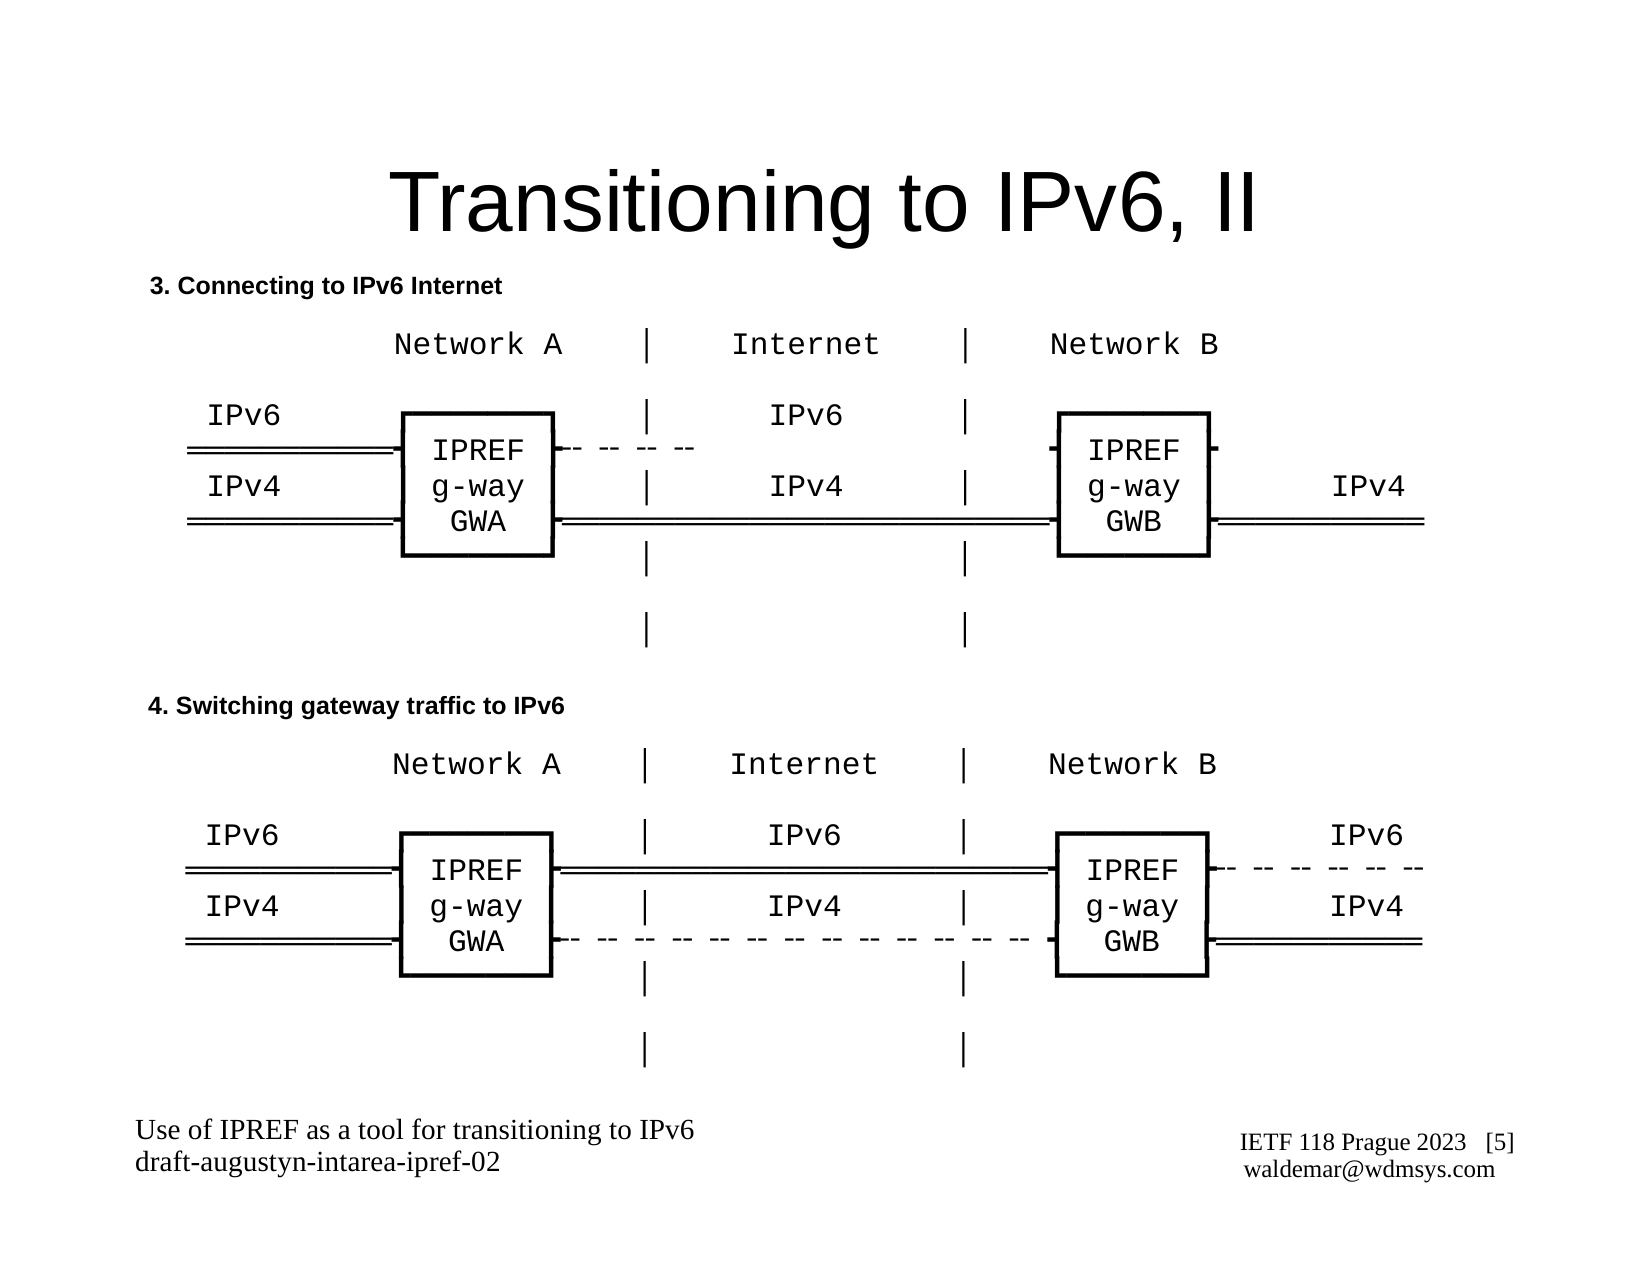

# Transitioning to IPv6, II
3. Connecting to IPv6 Internet
 Network A │ Internet │ Network B
 IPv6 ┏━━━━━━━┓ │ IPv6 │ ┏━━━━━━━┓
 ═══════════┫ IPREF ┣╌ ╌ ╌ ╌ ┫ IPREF ┣
 IPv4 ┃ g-way ┃ │ IPv4 │ ┃ g-way ┃ IPv4
 ═══════════┫ GWA ┣══════════════════════════┫ GWB ┣═══════════
 ┗━━━━━━━┛ │ │ ┗━━━━━━━┛
 │ │
4. Switching gateway traffic to IPv6
 Network A │ Internet │ Network B
 IPv6 ┏━━━━━━━┓ │ IPv6 │ ┏━━━━━━━┓ IPv6
 ═══════════┫ IPREF ┣══════════════════════════┫ IPREF ┣╌ ╌ ╌ ╌ ╌ ╌
 IPv4 ┃ g-way ┃ │ IPv4 │ ┃ g-way ┃ IPv4
 ═══════════┫ GWA ┣╌ ╌ ╌ ╌ ╌ ╌ ╌ ╌ ╌ ╌ ╌ ╌ ╌ ┫ GWB ┣═══════════
 ┗━━━━━━━┛ │ │ ┗━━━━━━━┛
 │ │
5